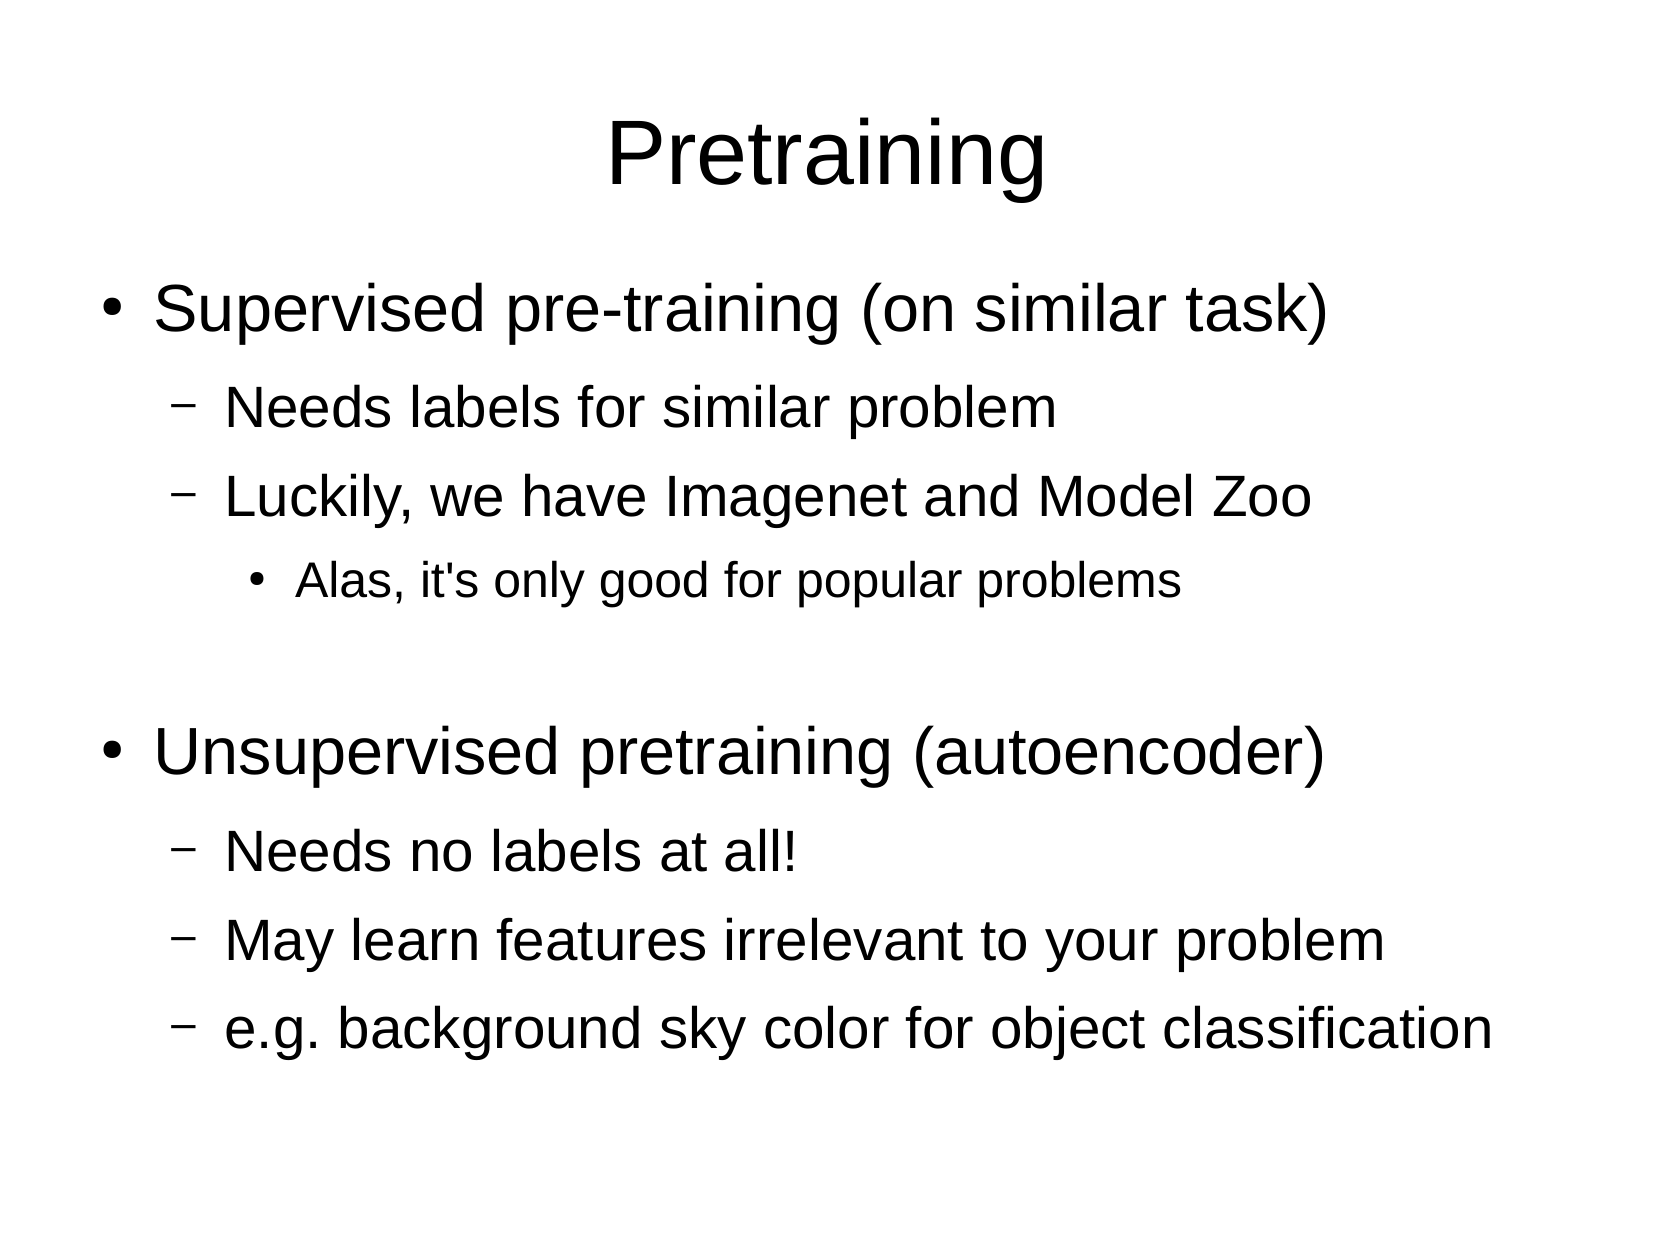

# Pretraining
Supervised pre-training (on similar task)
Needs labels for similar problem
Luckily, we have Imagenet and Model Zoo
Alas, it's only good for popular problems
Unsupervised pretraining (autoencoder)
Needs no labels at all!
May learn features irrelevant to your problem
e.g. background sky color for object classification